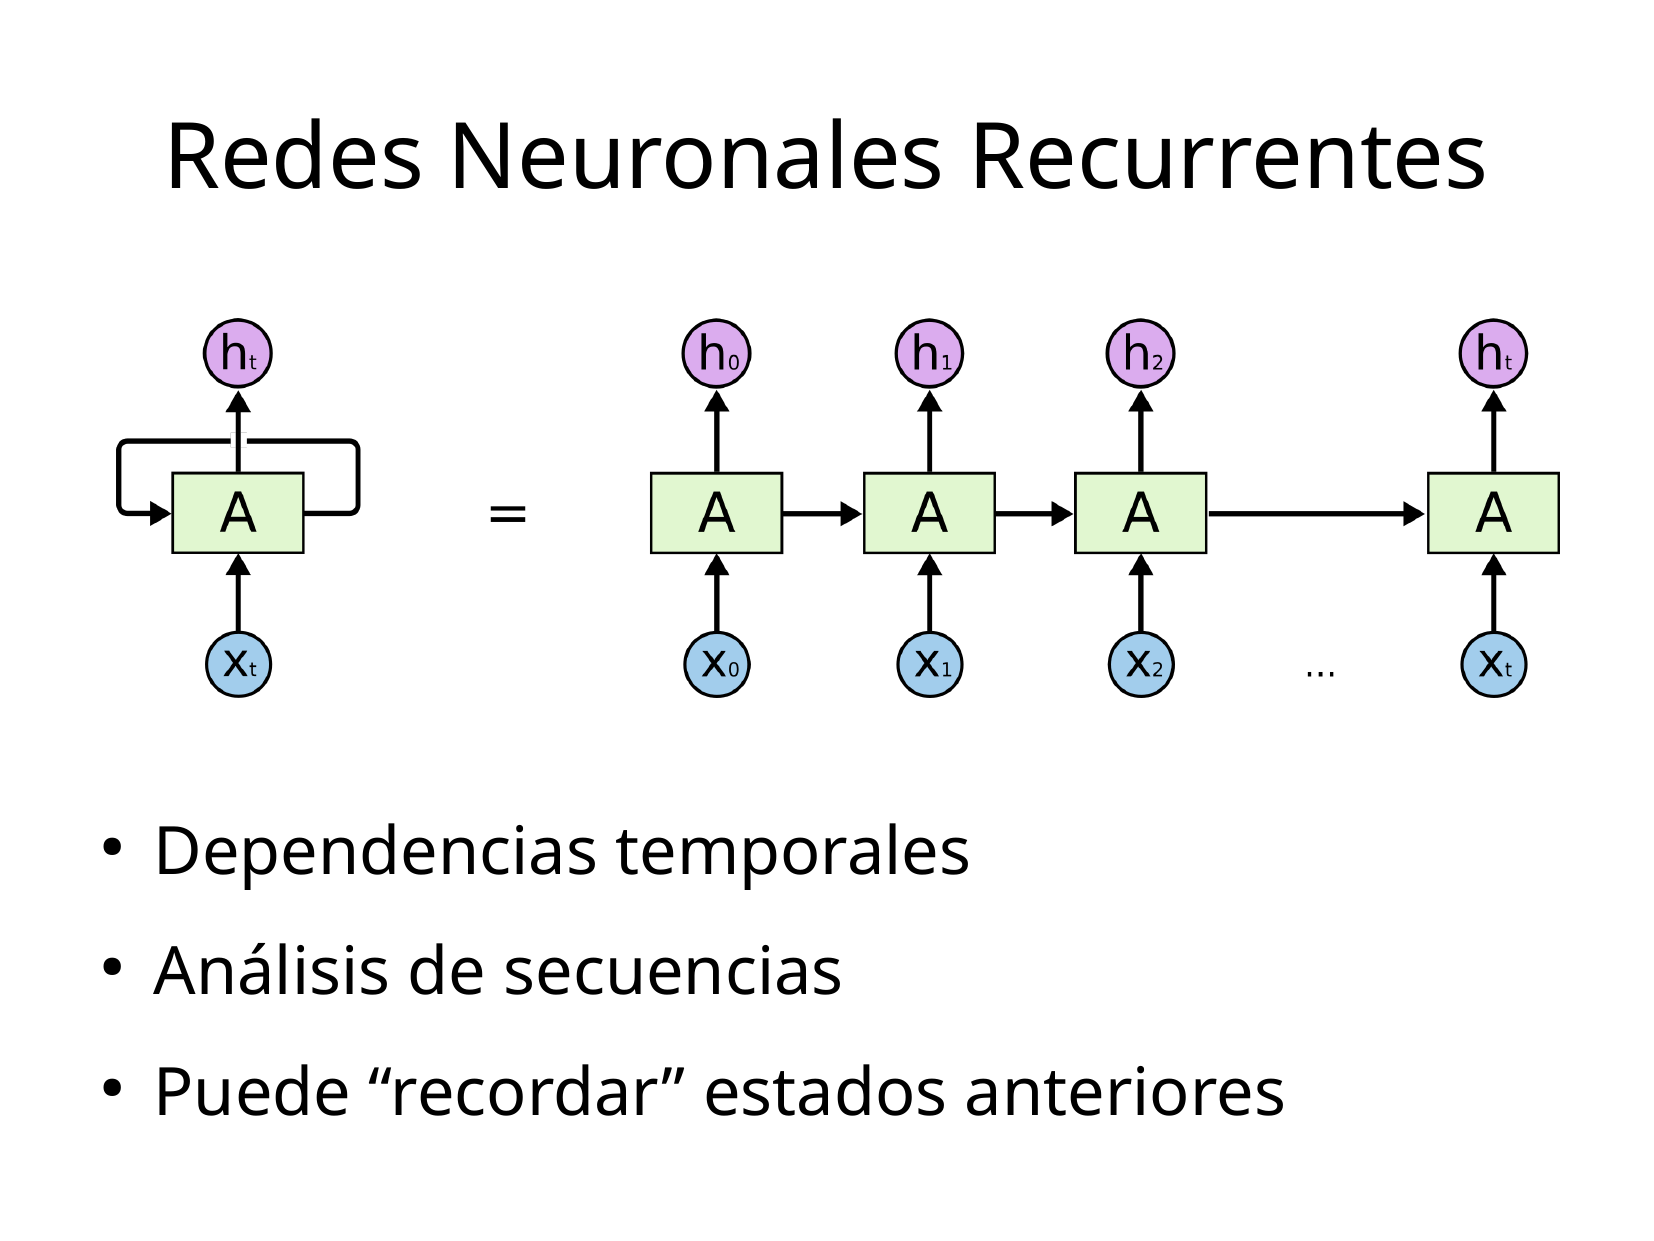

# Redes Neuronales Recurrentes
Dependencias temporales
Análisis de secuencias
Puede “recordar” estados anteriores